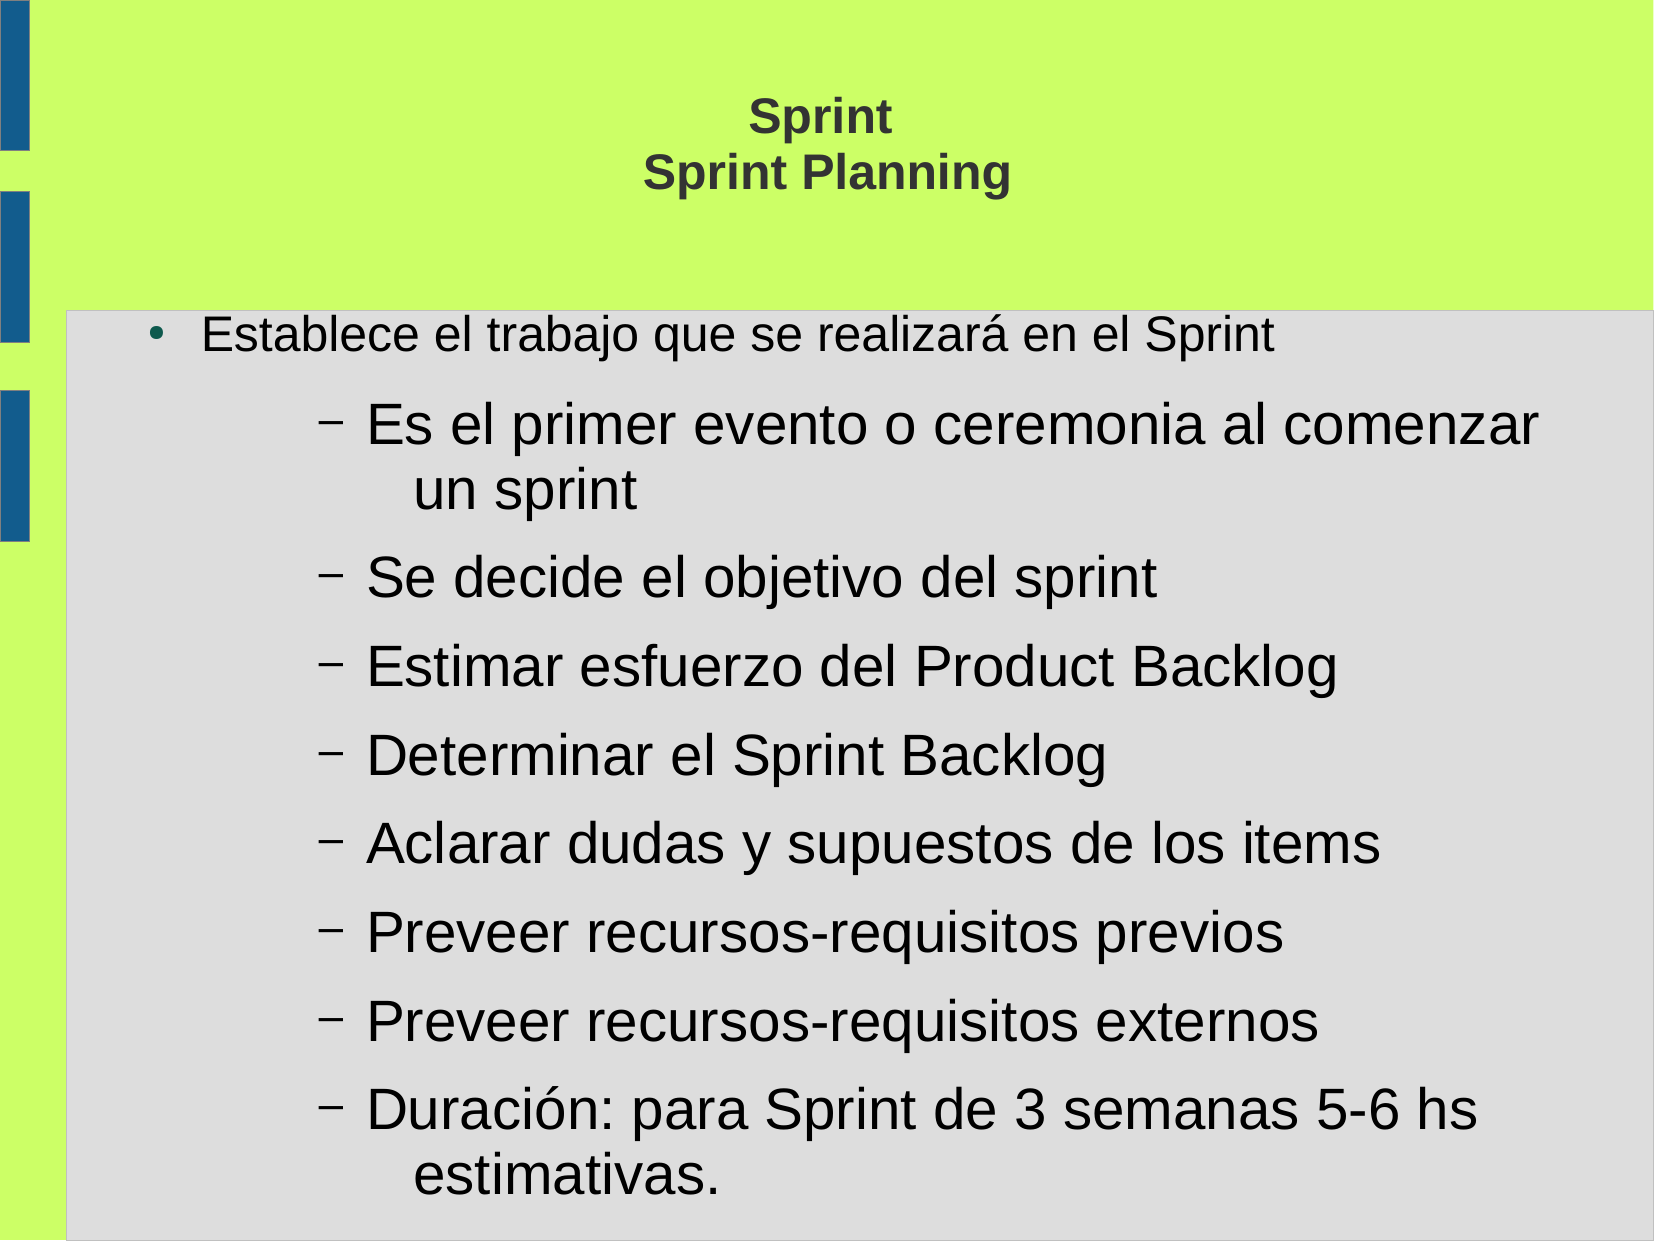

# Sprint Sprint Planning
Establece el trabajo que se realizará en el Sprint
Es el primer evento o ceremonia al comenzar un sprint
Se decide el objetivo del sprint
Estimar esfuerzo del Product Backlog
Determinar el Sprint Backlog
Aclarar dudas y supuestos de los items
Preveer recursos-requisitos previos
Preveer recursos-requisitos externos
Duración: para Sprint de 3 semanas 5-6 hs estimativas.